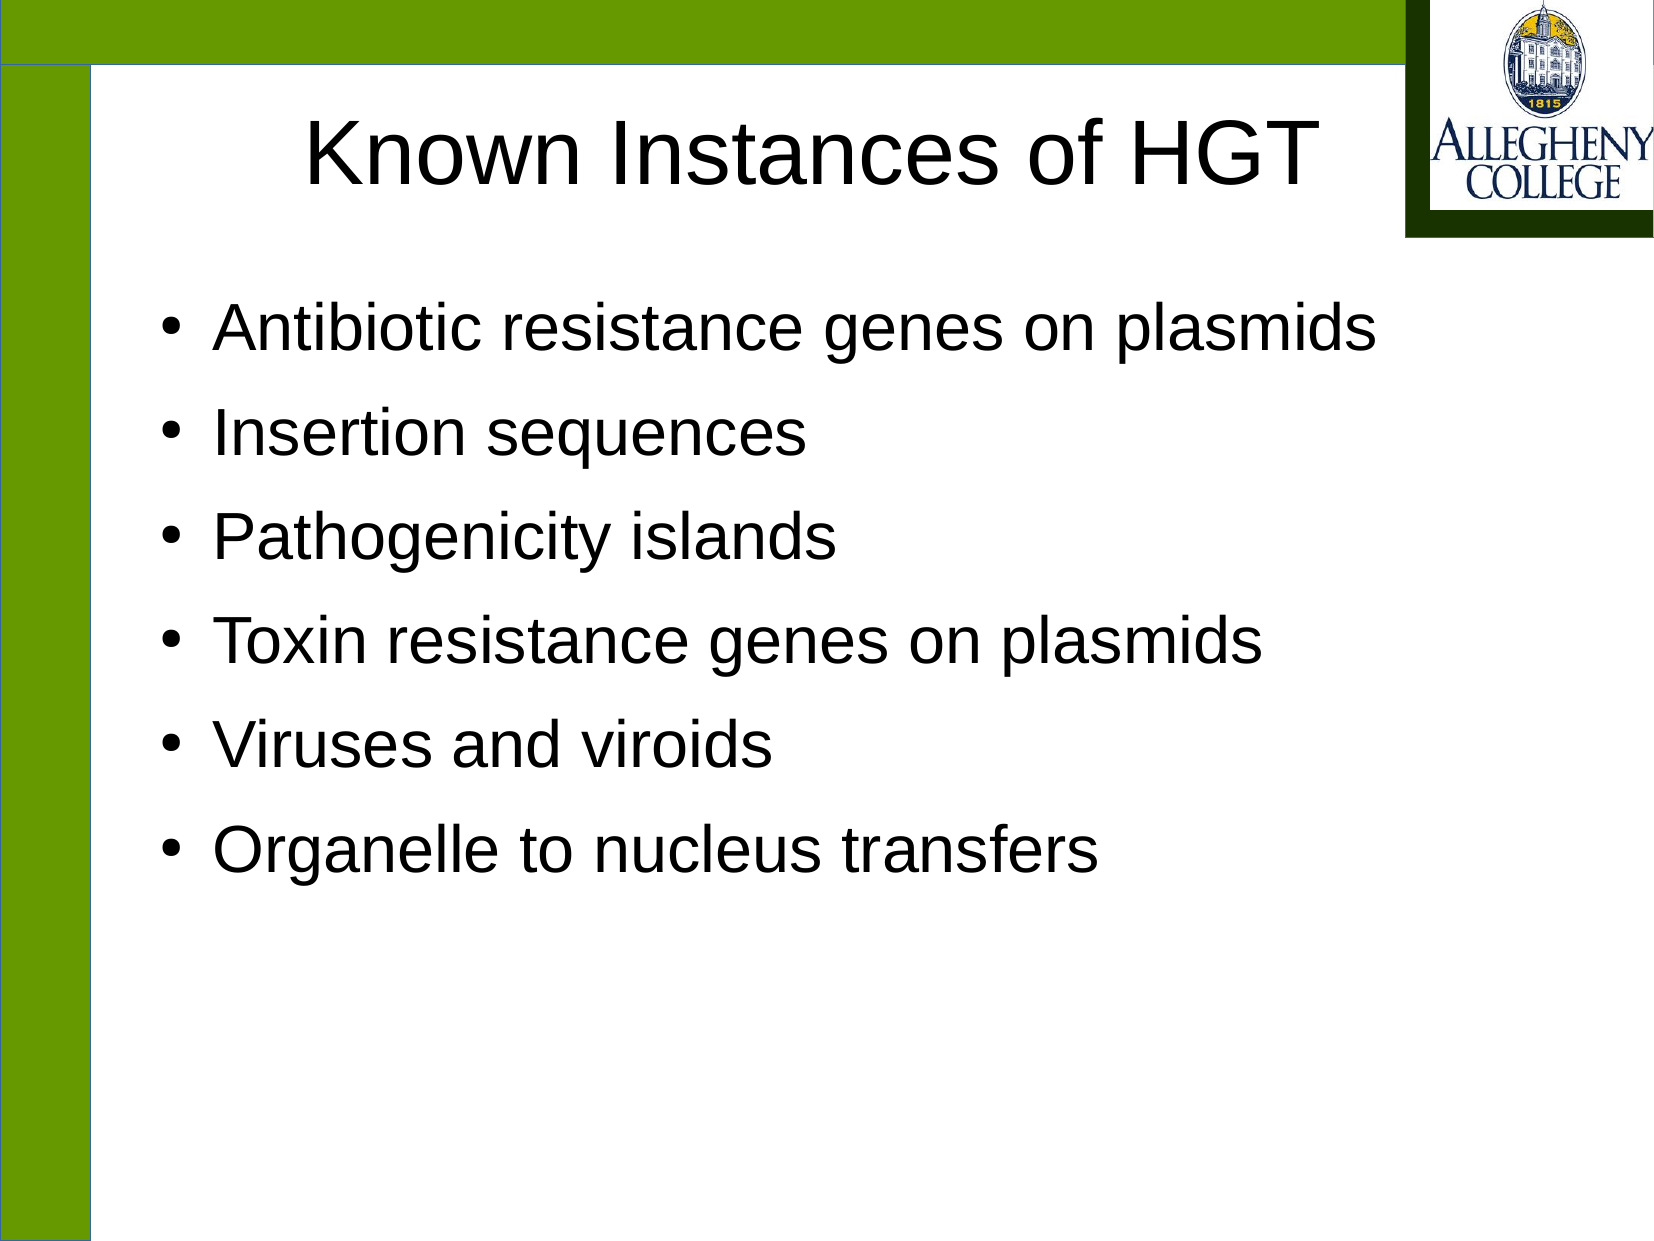

# Known Instances of HGT
Antibiotic resistance genes on plasmids
Insertion sequences
Pathogenicity islands
Toxin resistance genes on plasmids
Viruses and viroids
Organelle to nucleus transfers